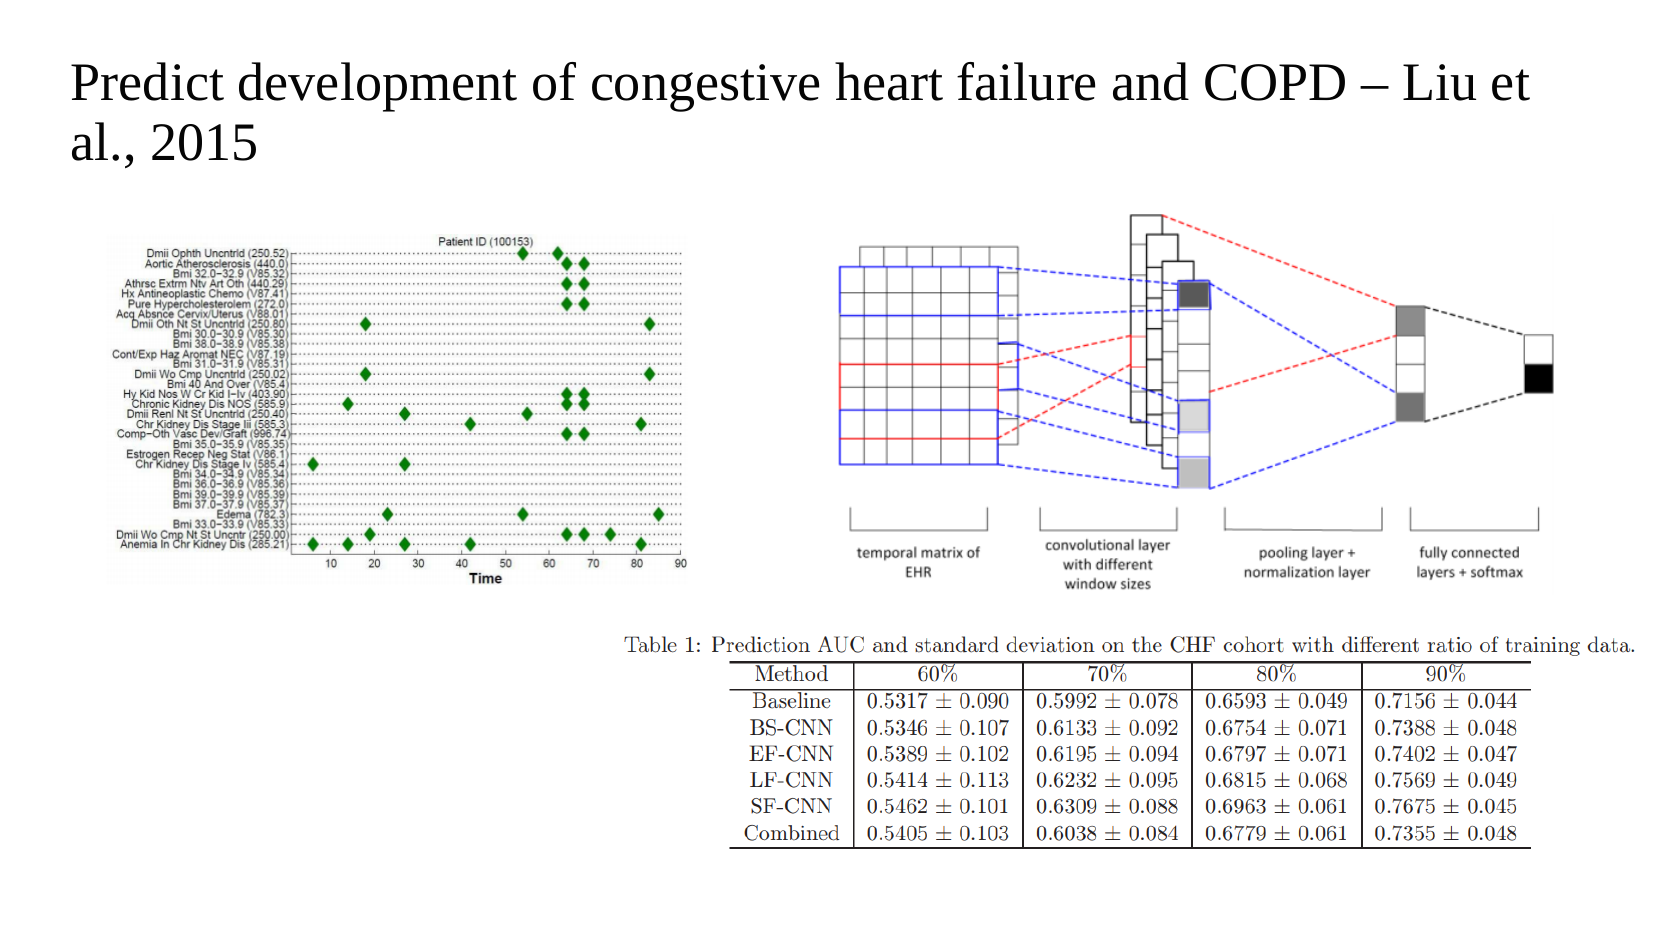

# Predict development of congestive heart failure and COPD – Liu et al., 2015
14